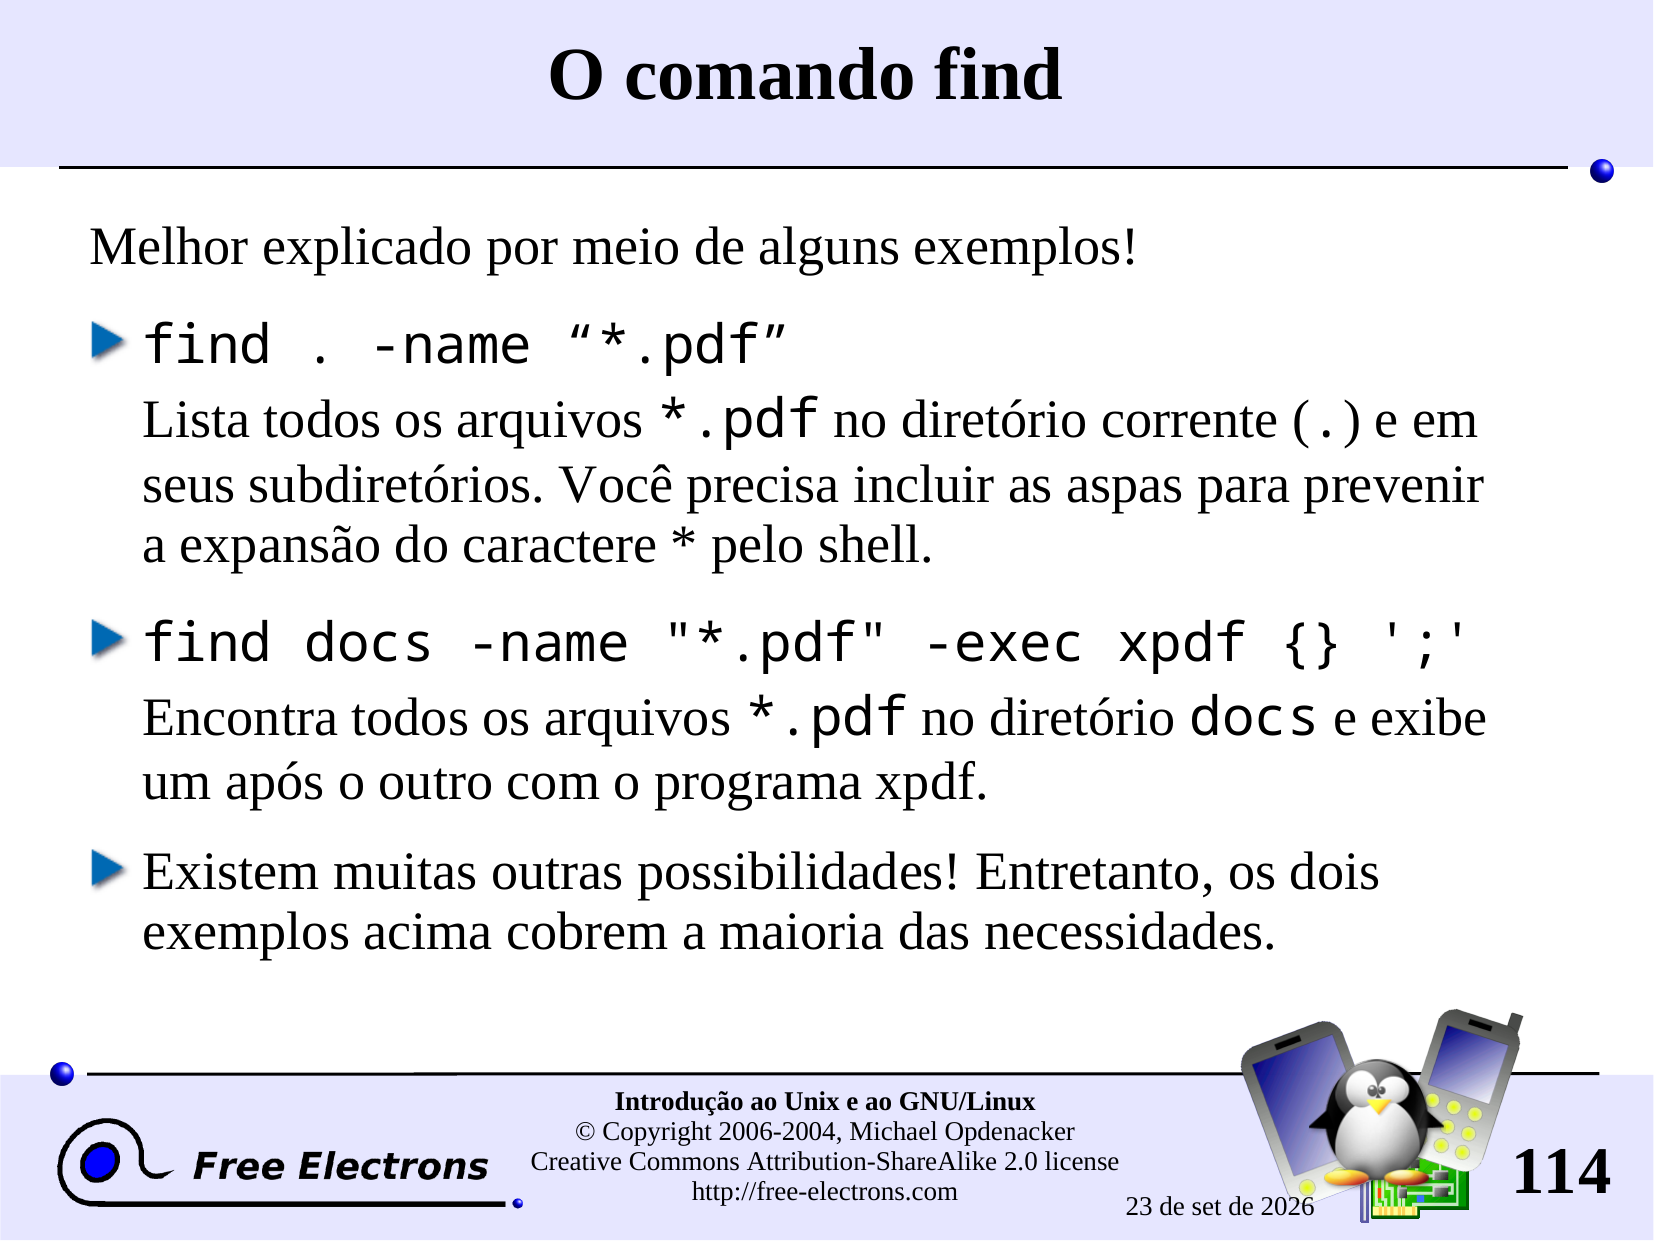

# O comando find
Melhor explicado por meio de alguns exemplos!
find . -name “*.pdf”
Lista todos os arquivos *.pdf no diretório corrente (.) e em seus subdiretórios. Você precisa incluir as aspas para prevenir a expansão do caractere * pelo shell.
find docs -name "*.pdf" -exec xpdf {} ';'
Encontra todos os arquivos *.pdf no diretório docs e exibe um após o outro com o programa xpdf.
Existem muitas outras possibilidades! Entretanto, os dois exemplos acima cobrem a maioria das necessidades.